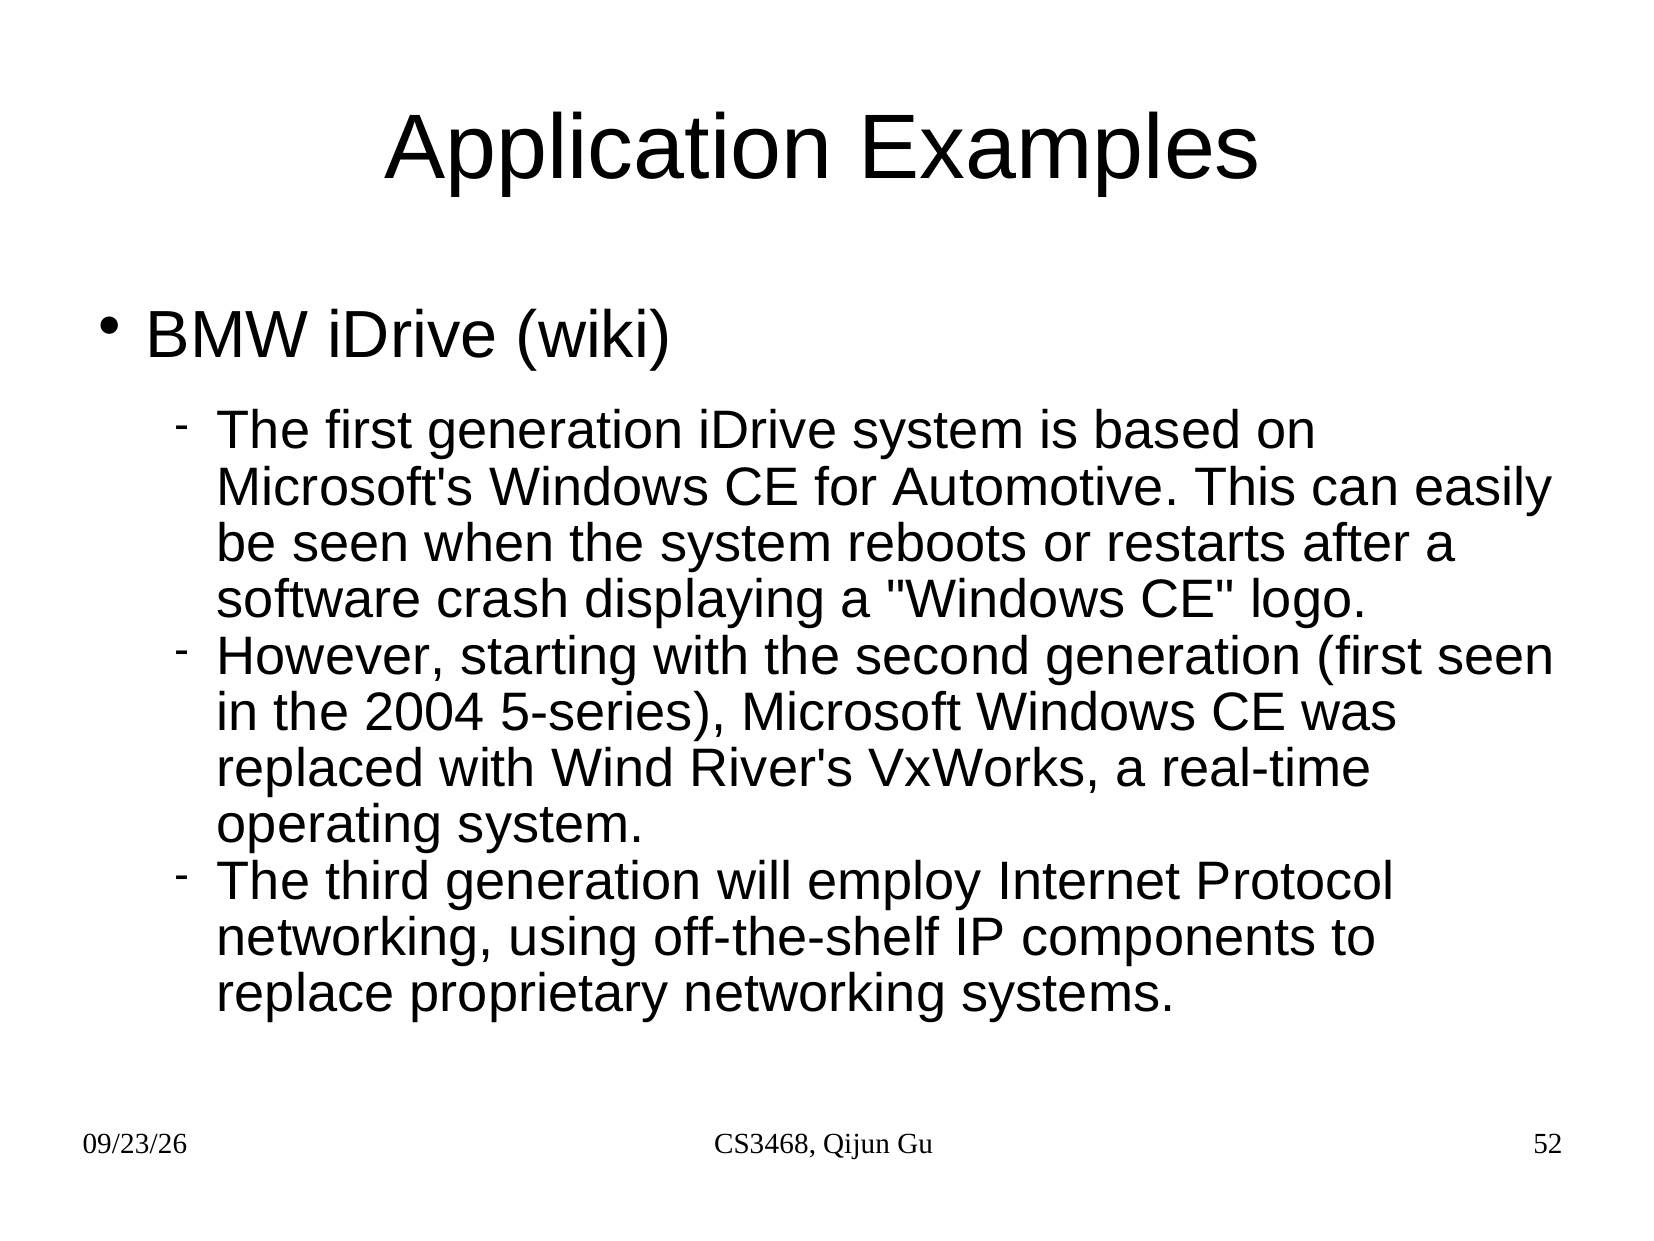

# Application Examples
BMW iDrive (wiki)‏
The first generation iDrive system is based on Microsoft's Windows CE for Automotive. This can easily be seen when the system reboots or restarts after a software crash displaying a "Windows CE" logo.
However, starting with the second generation (first seen in the 2004 5-series), Microsoft Windows CE was replaced with Wind River's VxWorks, a real-time operating system.
The third generation will employ Internet Protocol networking, using off-the-shelf IP components to replace proprietary networking systems.
CS3468, Qijun Gu
52